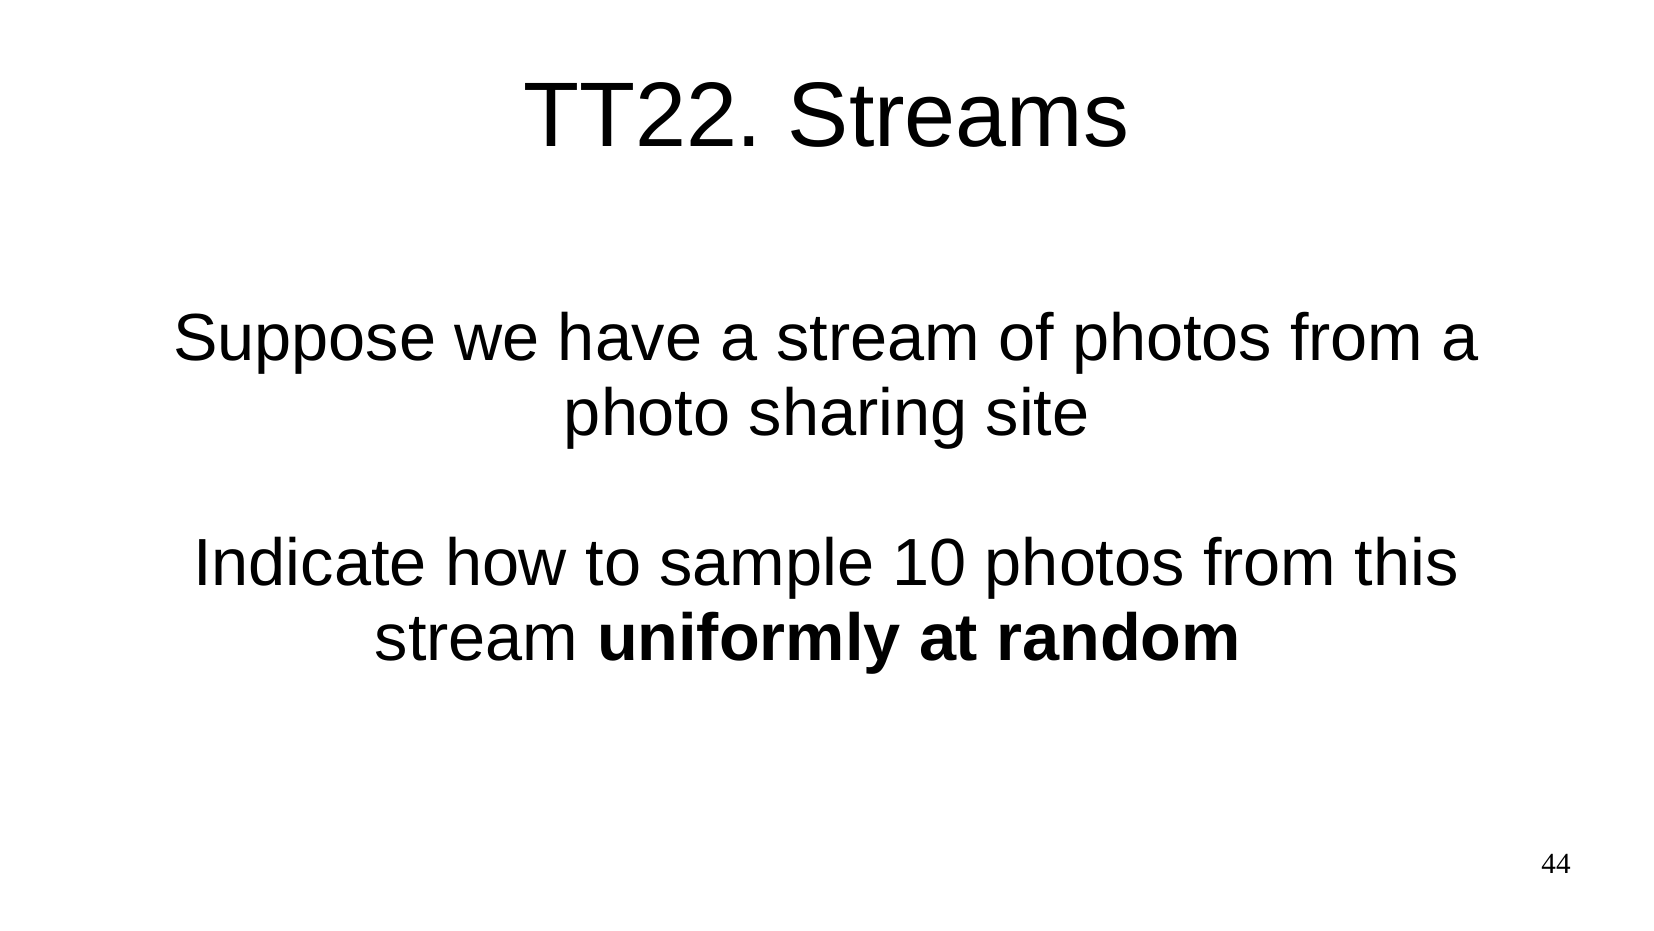

# TT22. Streams
Suppose we have a stream of photos from a photo sharing site
Indicate how to sample 10 photos from this stream uniformly at random
44